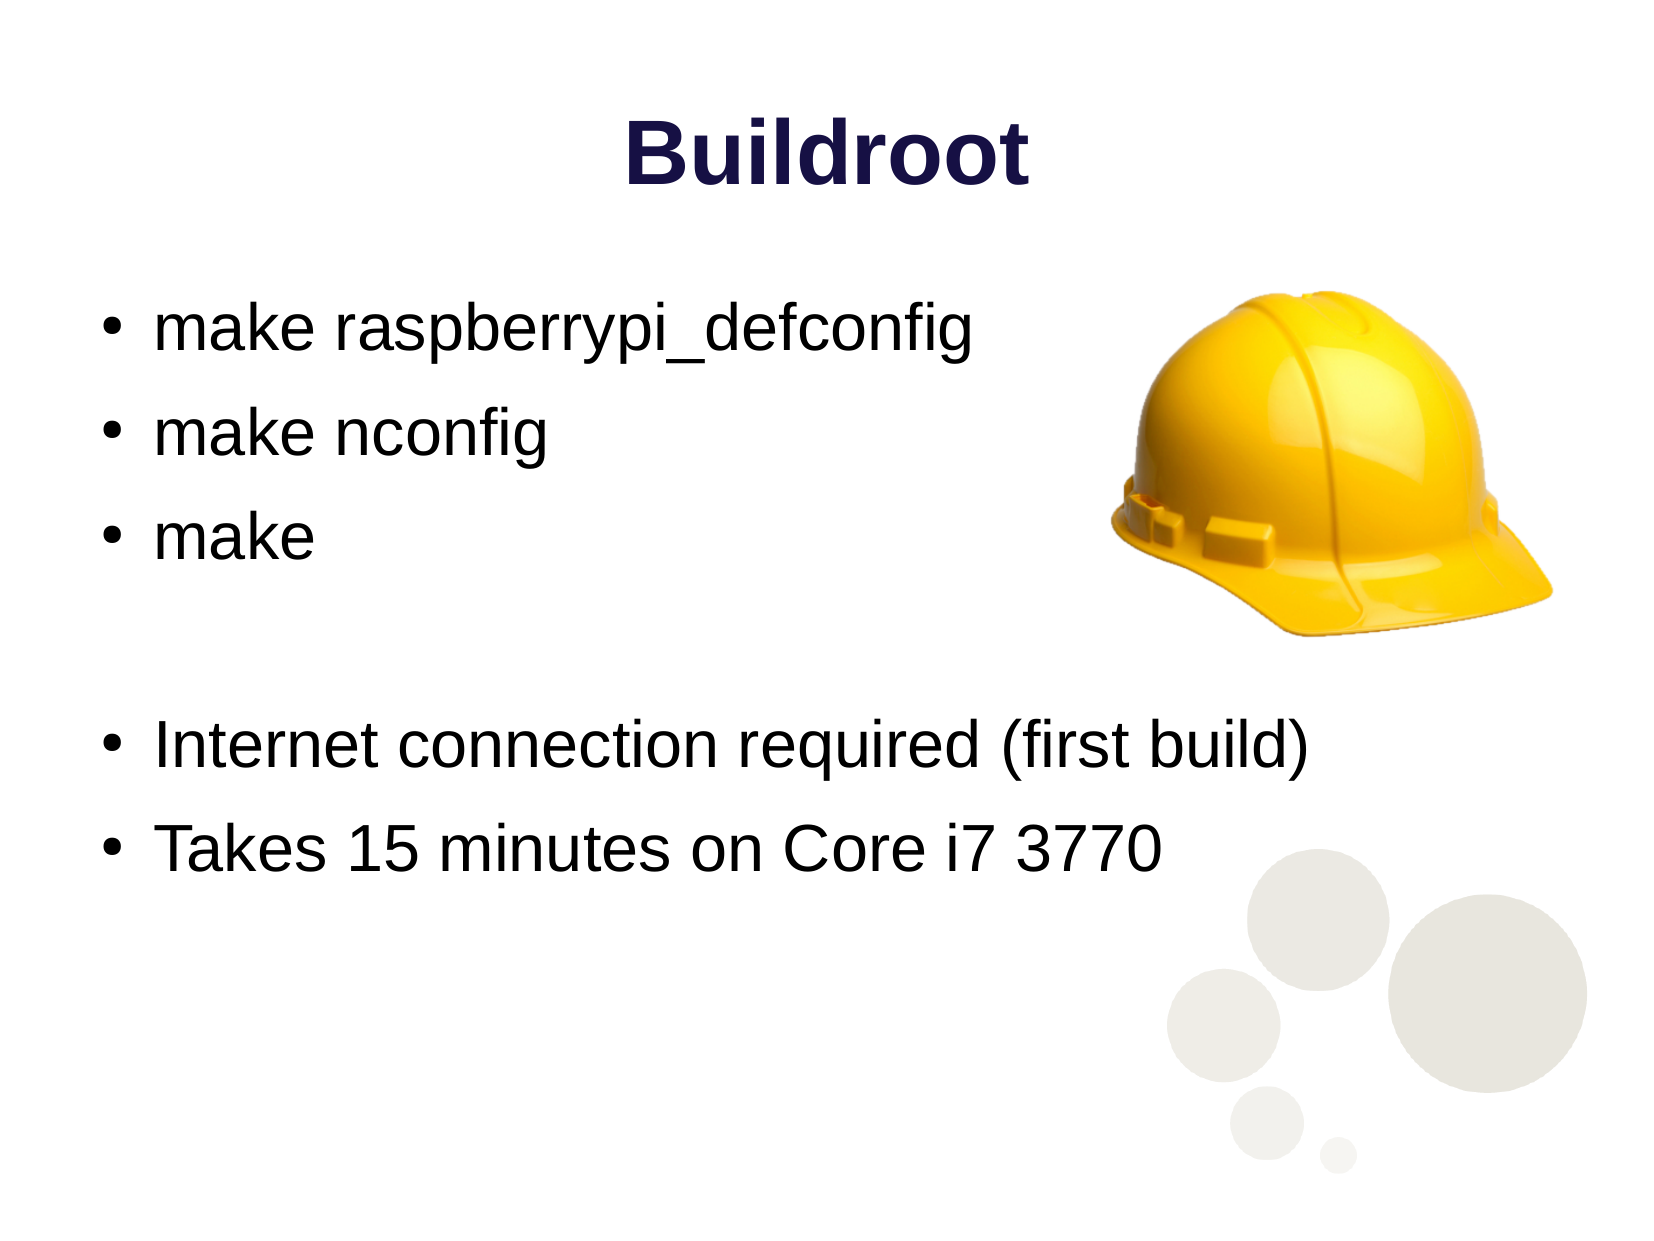

# Buildroot
make raspberrypi_defconfig
make nconfig
make
Internet connection required (first build)
Takes 15 minutes on Core i7 3770